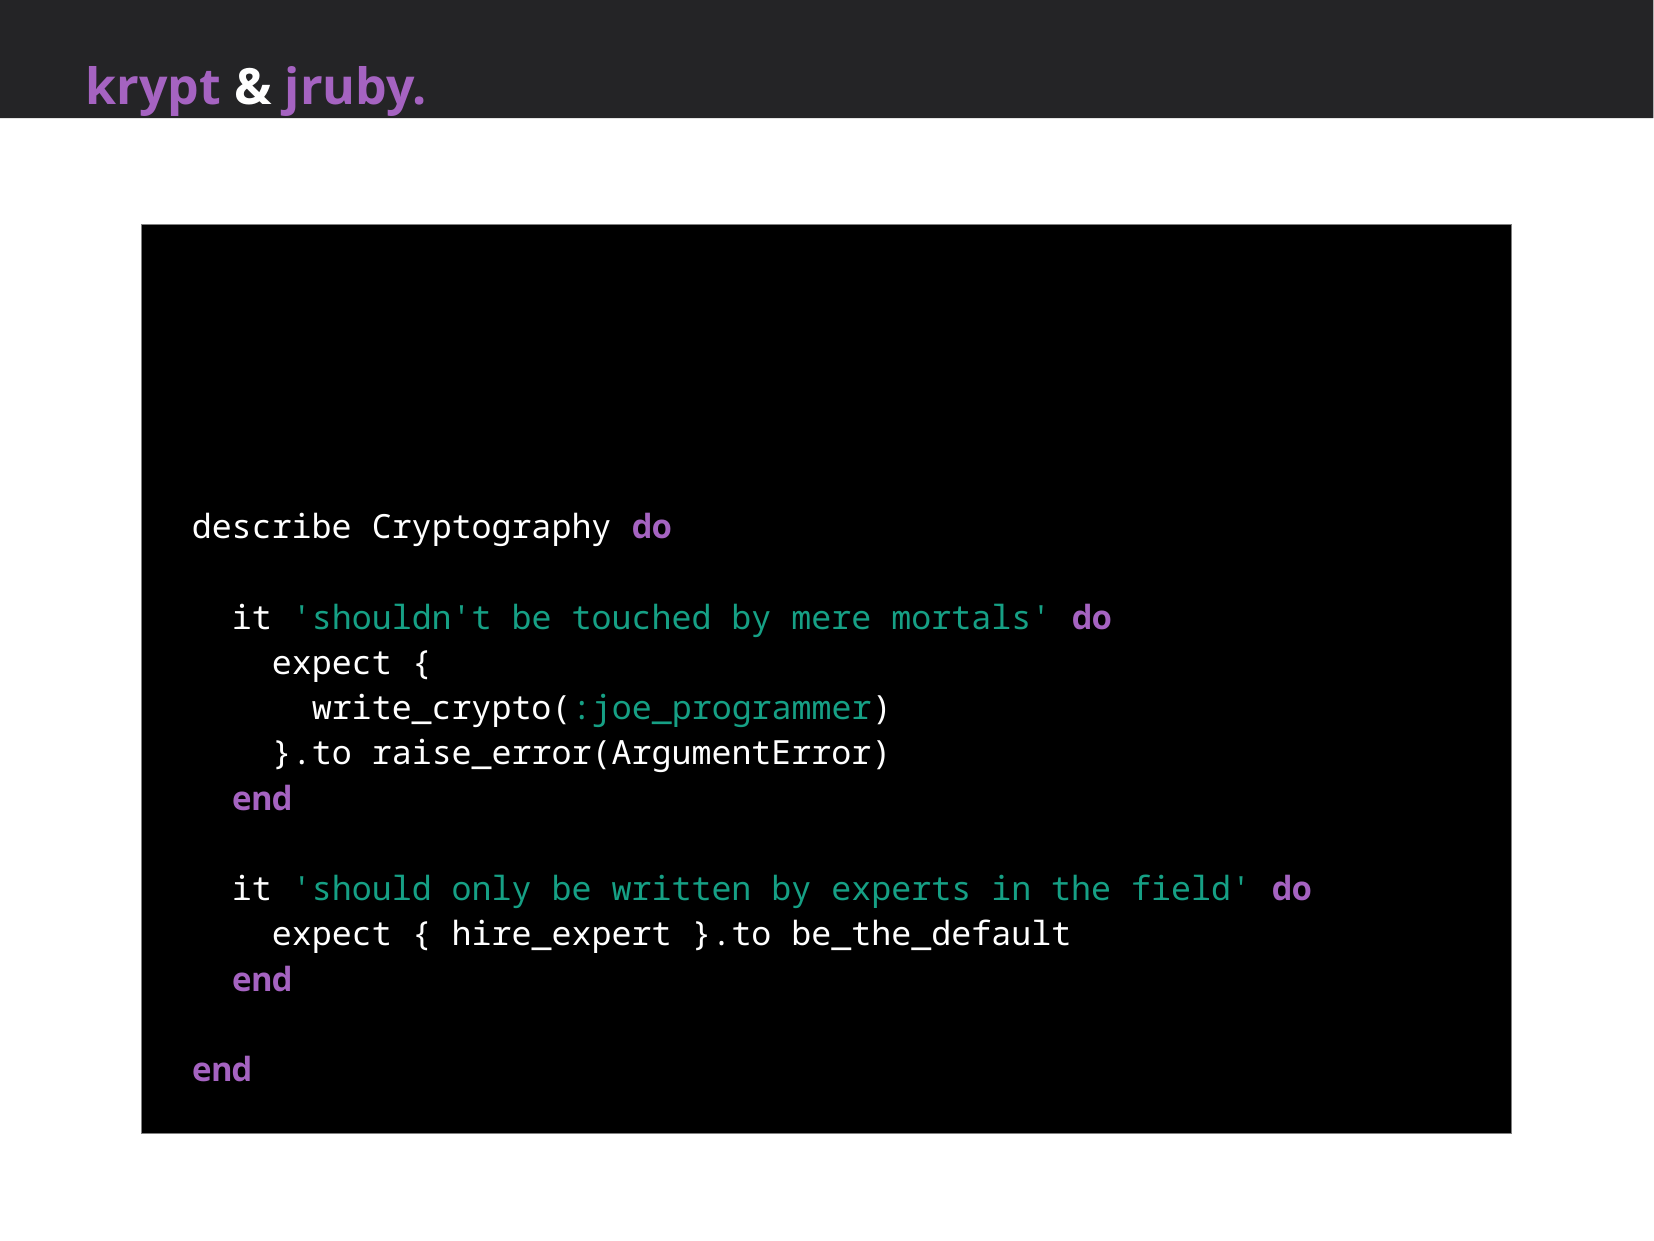

krypt & jruby.
krypt first of all is a framework
describe Cryptography do
 it 'shouldn't be touched by mere mortals' do
 expect {
 write_crypto(:joe_programmer)
 }.to raise_error(ArgumentError)
 end
 it 'should only be written by experts in the field' do
 expect { hire_expert }.to be_the_default
 end
end